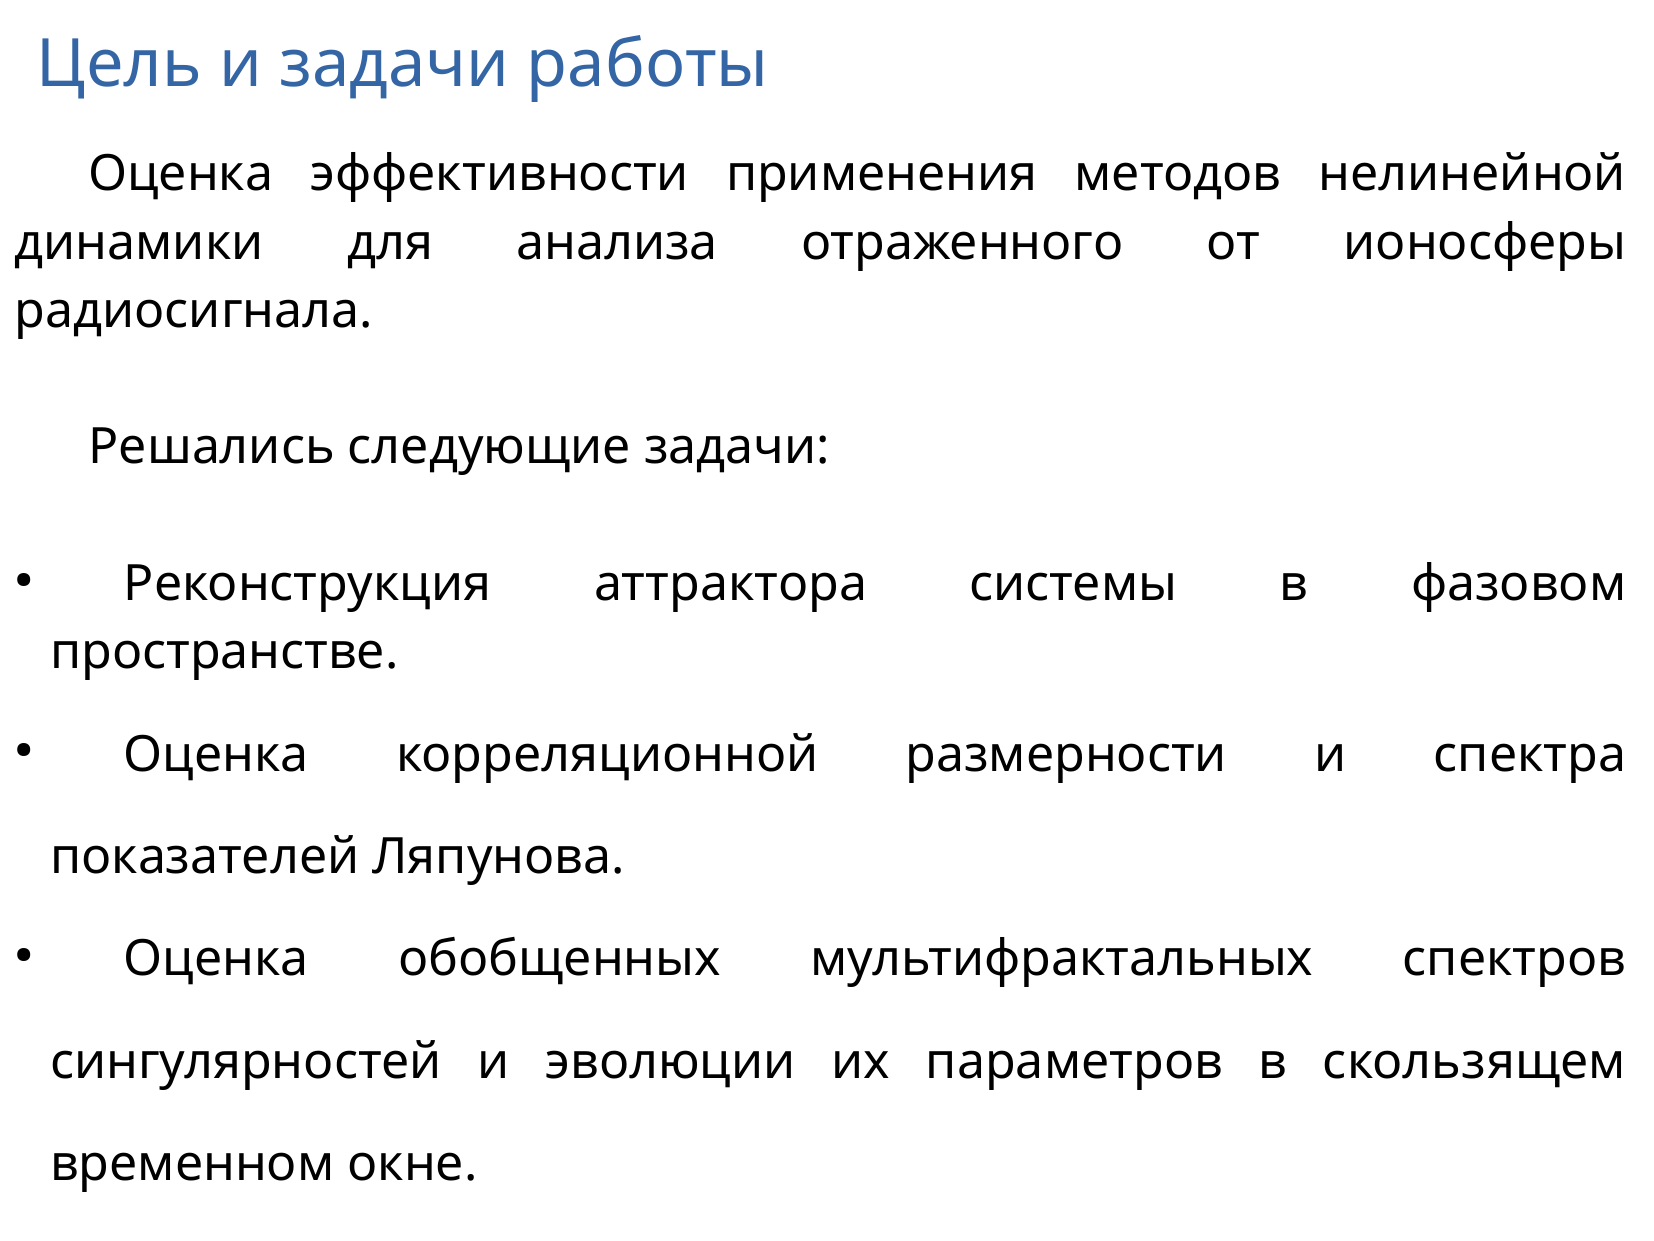

Цель и задачи работы
	Оценка эффективности применения методов нелинейной динамики для анализа отраженного от ионосферы радиосигнала.
	Решались следующие задачи:
	Реконструкция аттрактора системы в фазовом пространстве.
	Оценка корреляционной размерности и спектра показателей Ляпунова.
	Оценка обобщенных мультифрактальных спектров сингулярностей и эволюции их параметров в скользящем временном окне.
	Распространение мультифрактальных представлений на описание флуктуационной структуры излучения отраженного от неоднородной ионосферы.